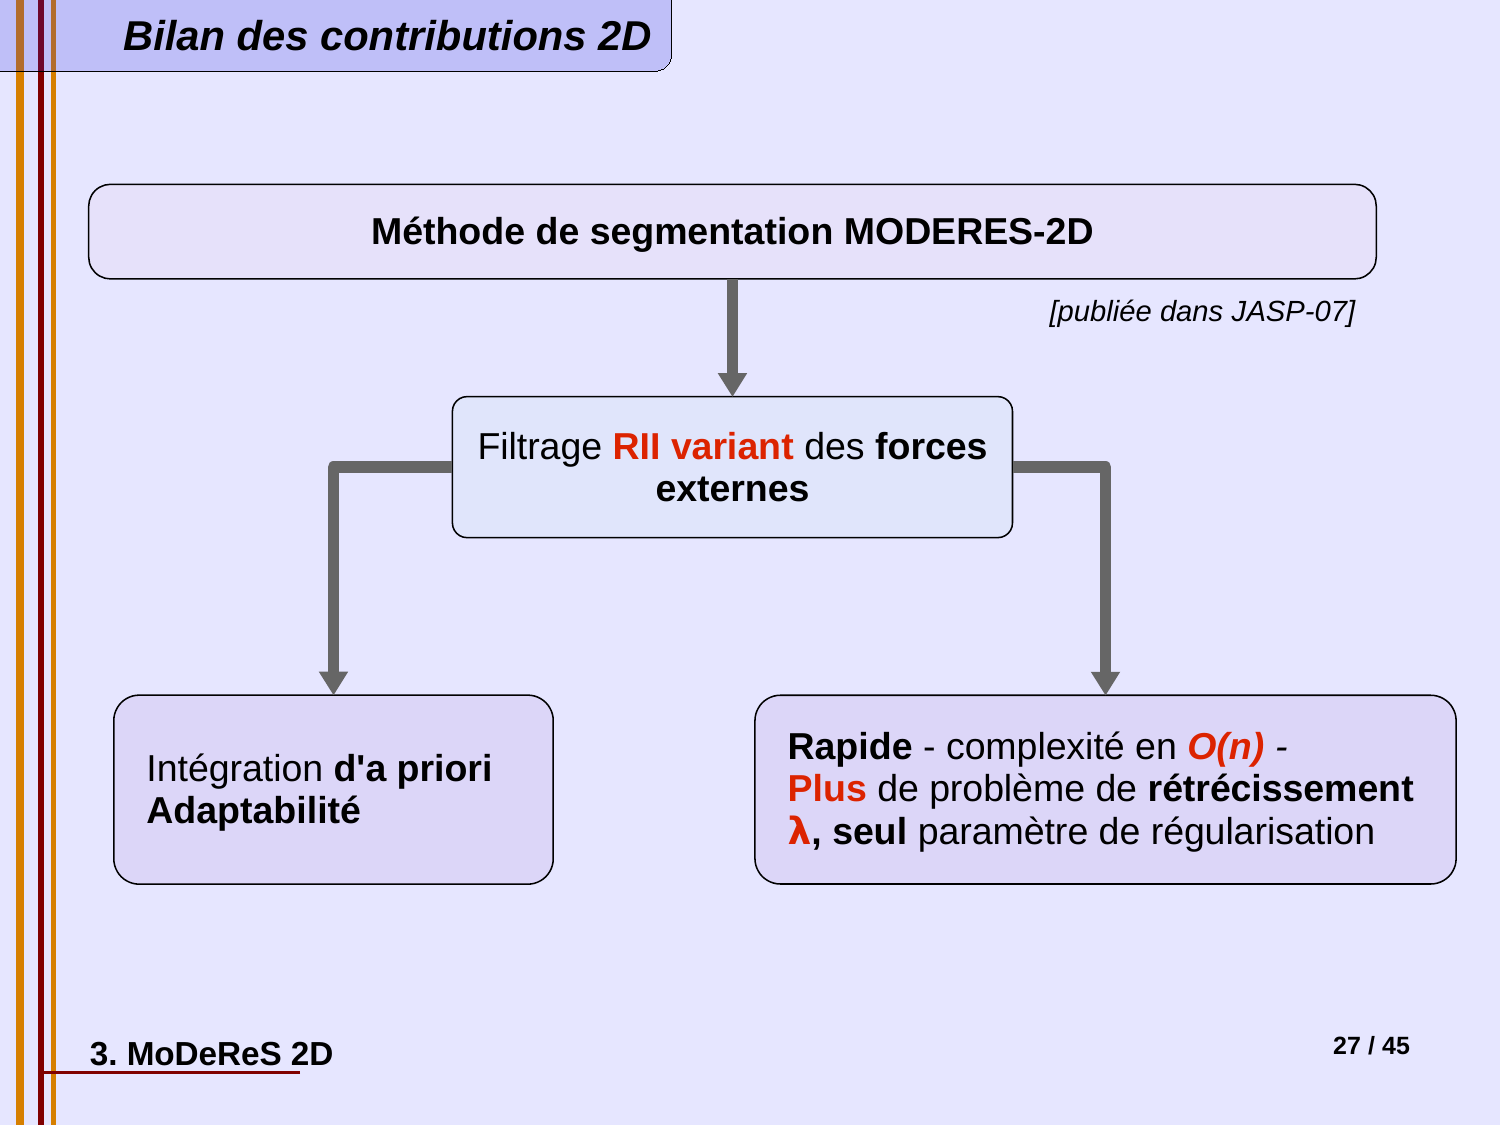

Bilan des contributions 2D
Méthode de segmentation MODERES-2D
[publiée dans JASP-07]
Filtrage RII variant des forces externes
 Intégration d'a priori
 Adaptabilité
 Rapide - complexité en O(n) -
 Plus de problème de rétrécissement
 λ, seul paramètre de régularisation
27
# 3. MoDeReS 2D